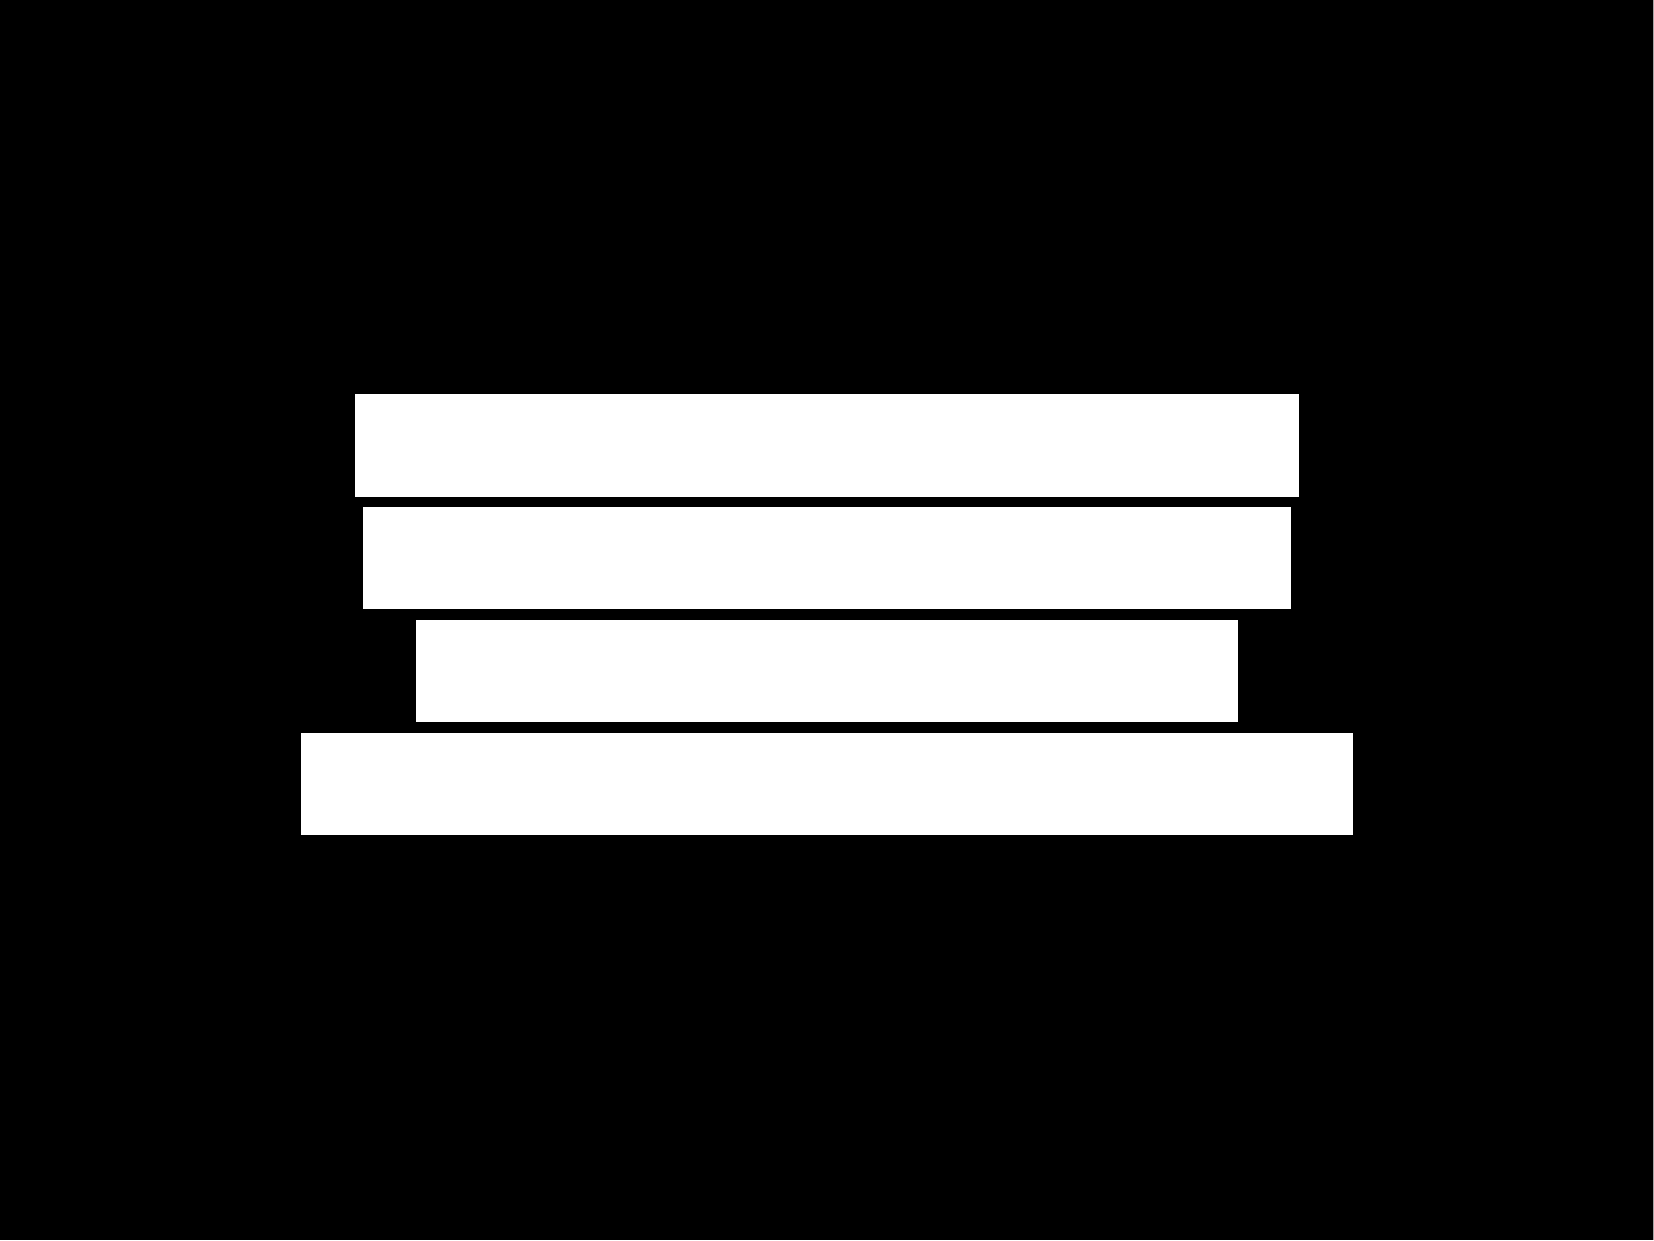

# Pra sempre Exaltado É
Pra sempre Adorado É
Pra sempre Ele vive
Ressuscitou, Ressuscitou